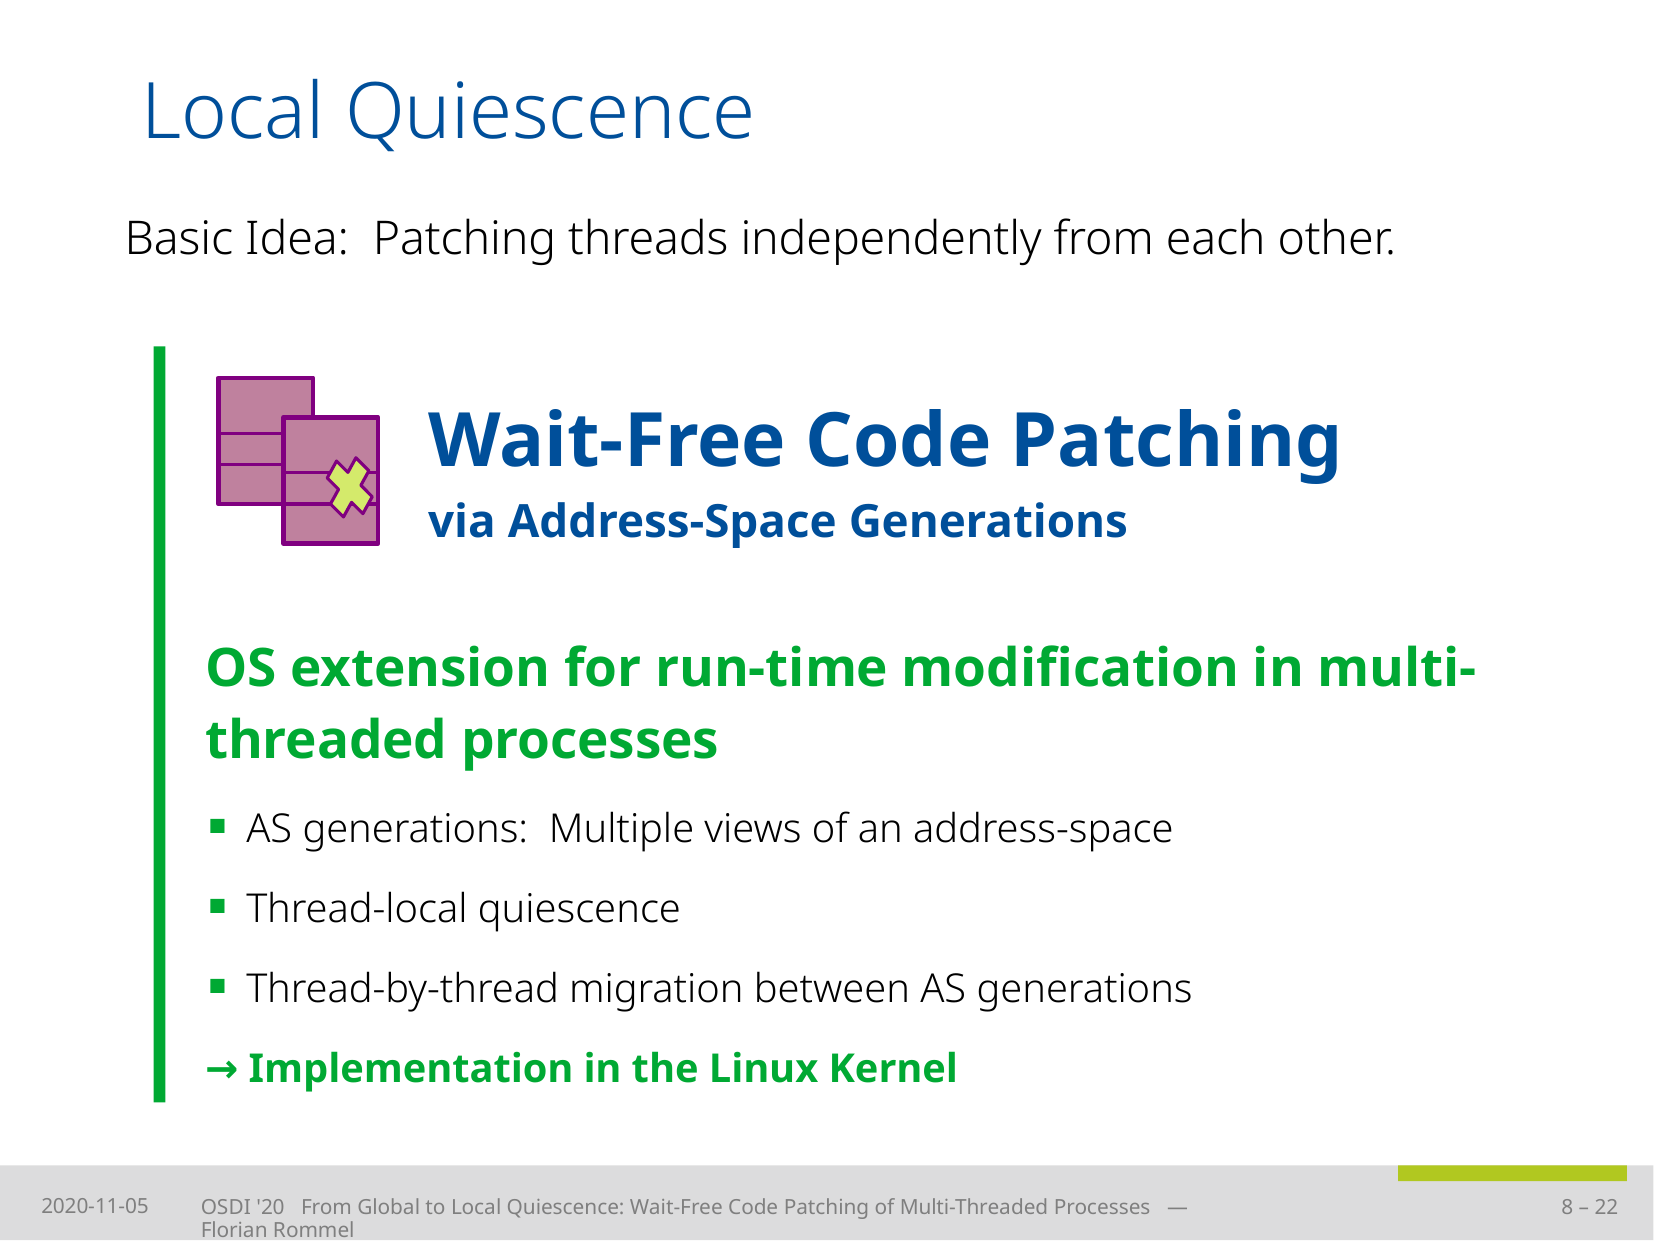

# Local Quiescence
Basic Idea: Patching threads independently from each other.
Wait-Free Code Patching
via Address-Space Generations
OS extension for run-time modification in multi-threaded processes
AS generations: Multiple views of an address-space
Thread-local quiescence
Thread-by-thread migration between AS generations
→ Implementation in the Linux Kernel
8